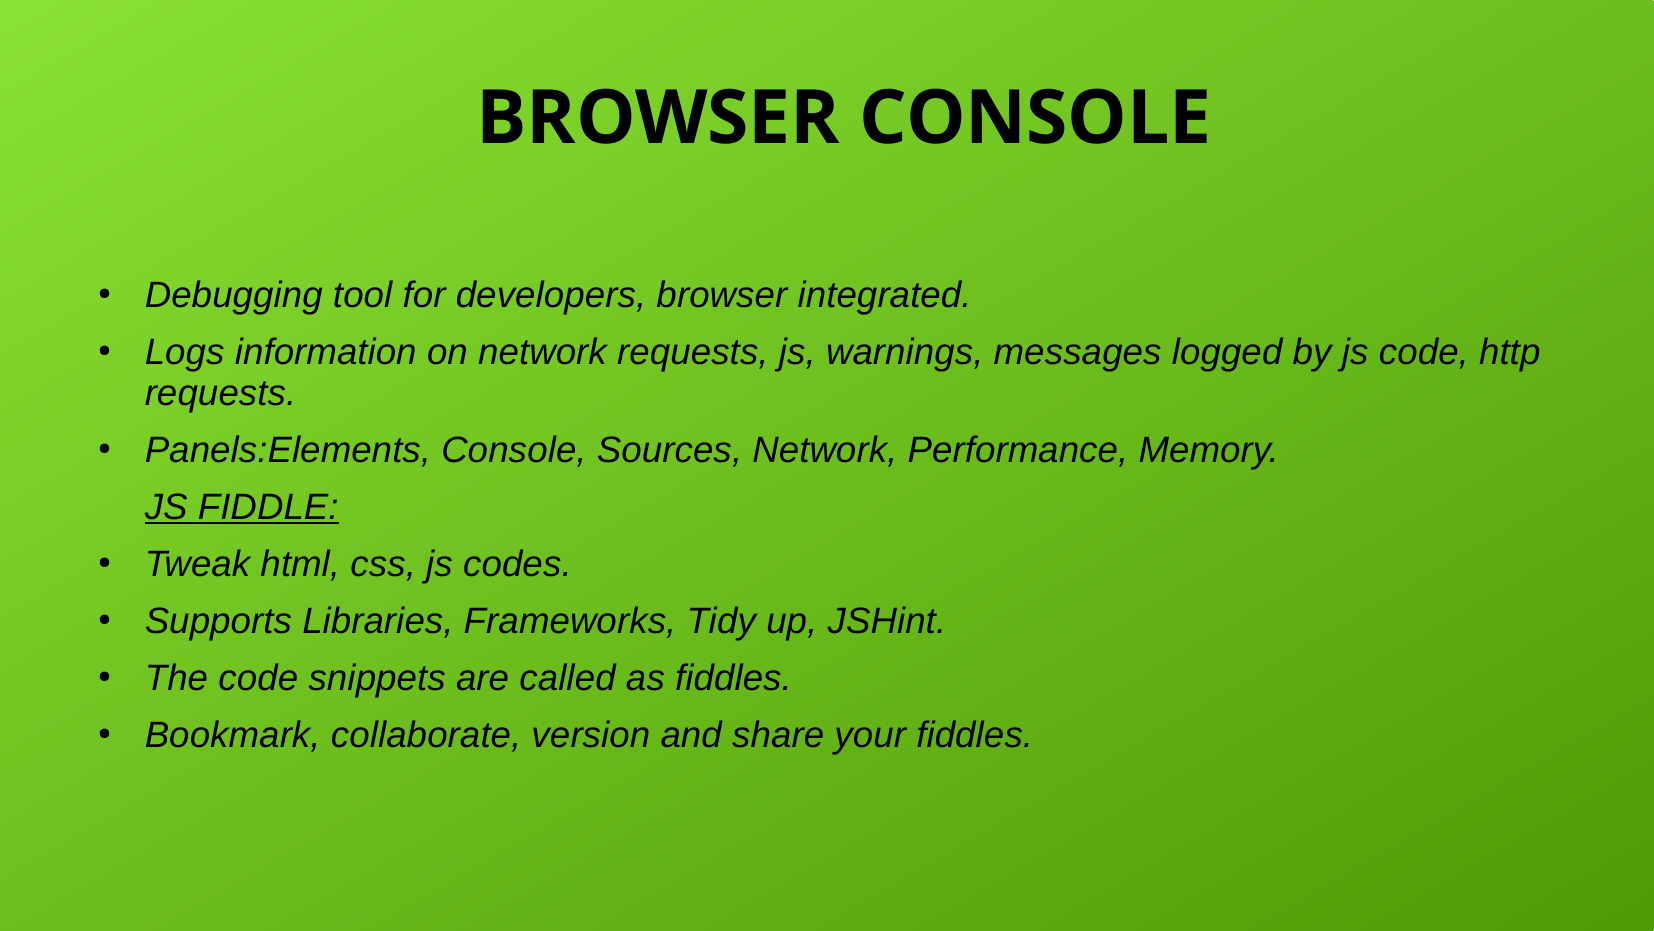

# BROWSER CONSOLE
Debugging tool for developers, browser integrated.
Logs information on network requests, js, warnings, messages logged by js code, http requests.
Panels:Elements, Console, Sources, Network, Performance, Memory.
JS FIDDLE:
Tweak html, css, js codes.
Supports Libraries, Frameworks, Tidy up, JSHint.
The code snippets are called as fiddles.
Bookmark, collaborate, version and share your fiddles.